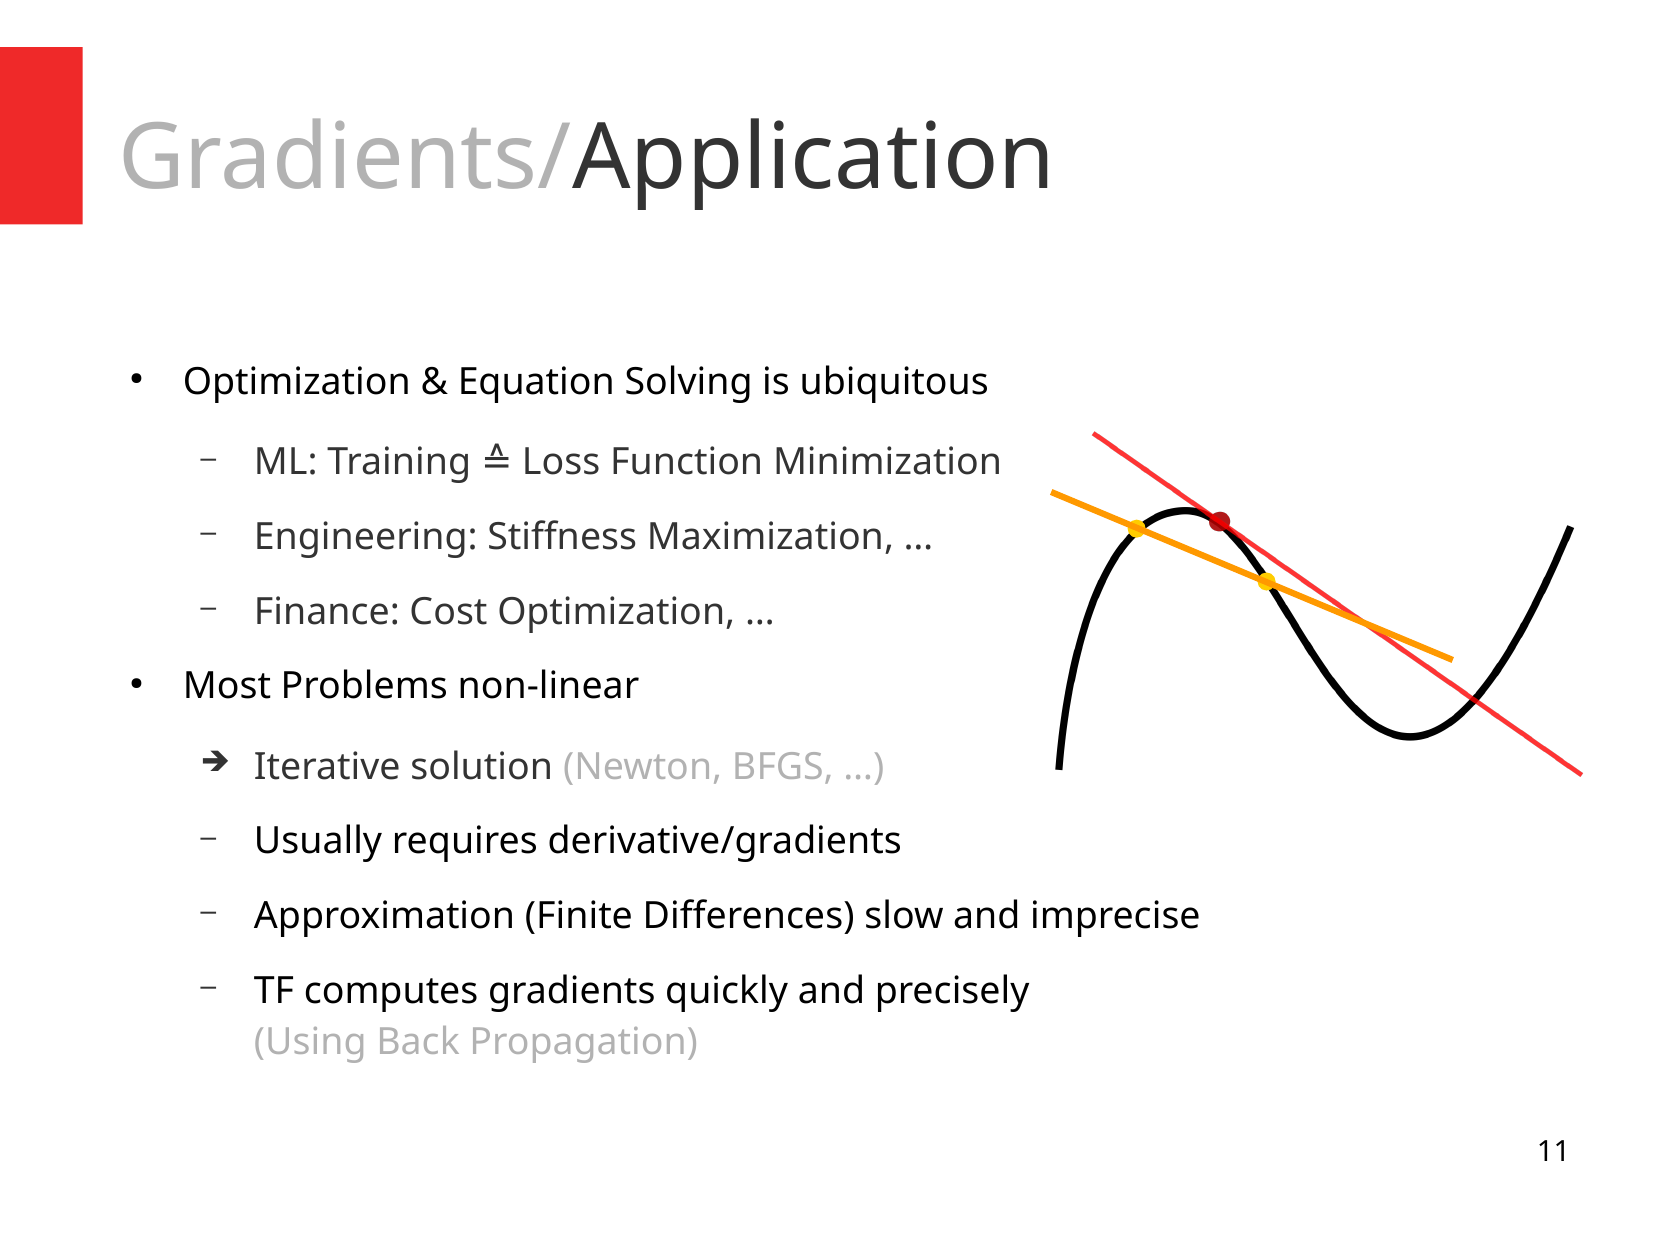

# Gradients/Application
Optimization & Equation Solving is ubiquitous
ML: Training ≙ Loss Function Minimization
Engineering: Stiffness Maximization, …
Finance: Cost Optimization, …
Most Problems non-linear
Iterative solution (Newton, BFGS, …)
Usually requires derivative/gradients
Approximation (Finite Differences) slow and imprecise
TF computes gradients quickly and precisely
(Using Back Propagation)
11